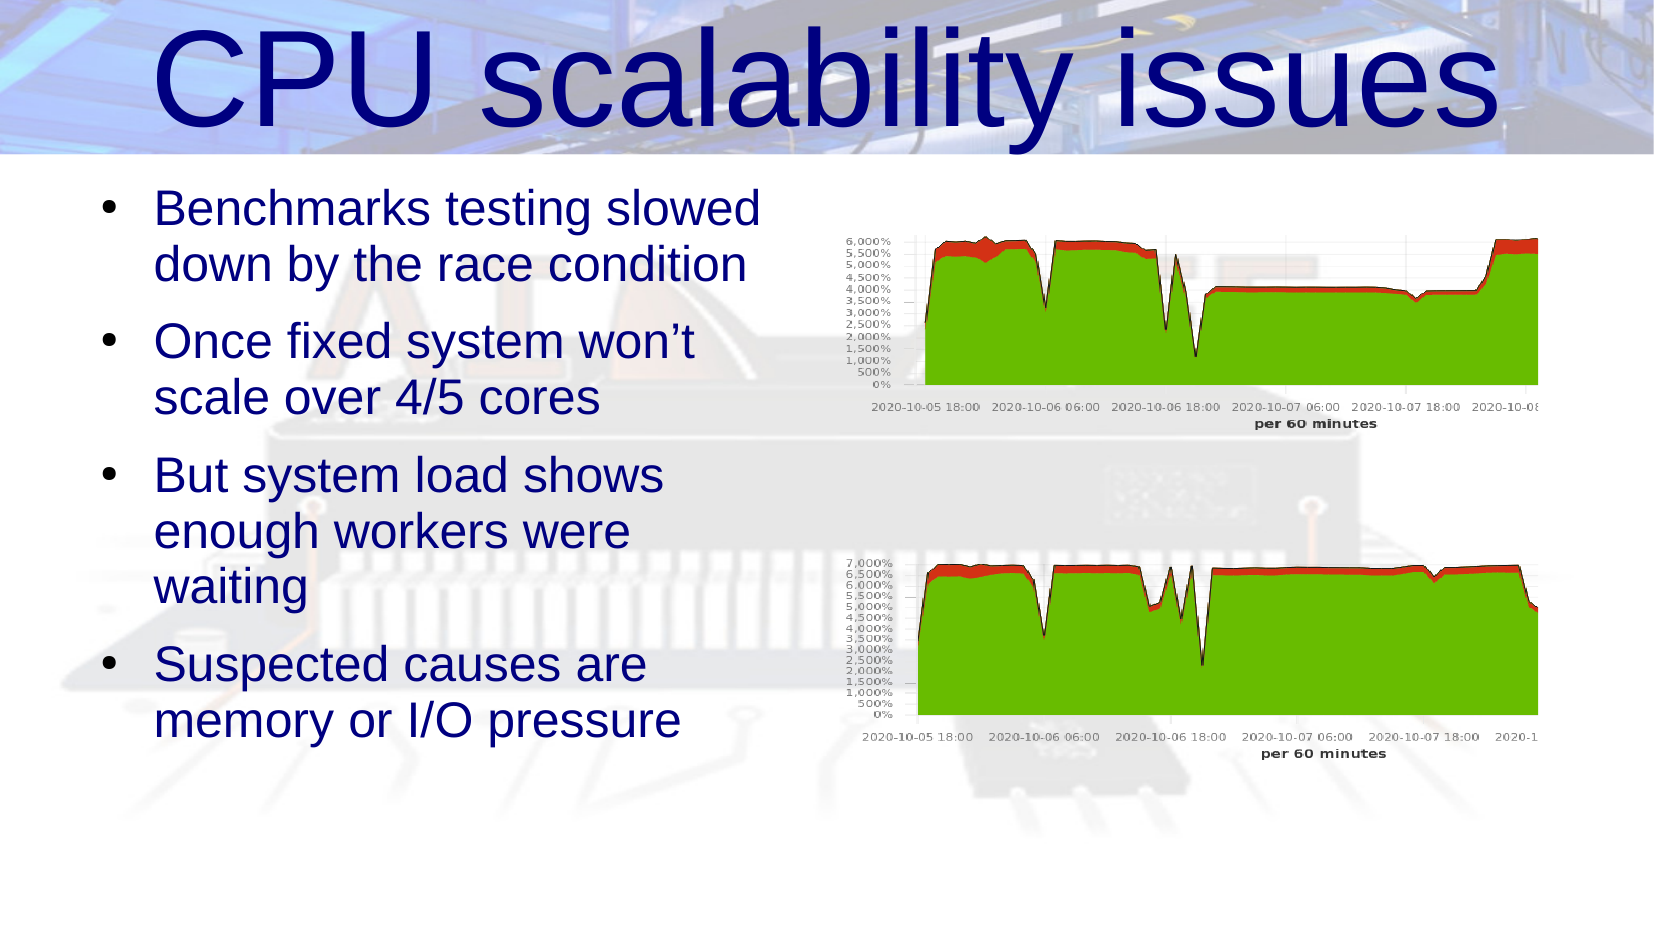

# CPU scalability issues
Benchmarks testing slowed down by the race condition
Once fixed system won’t scale over 4/5 cores
But system load shows enough workers were waiting
Suspected causes are memory or I/O pressure